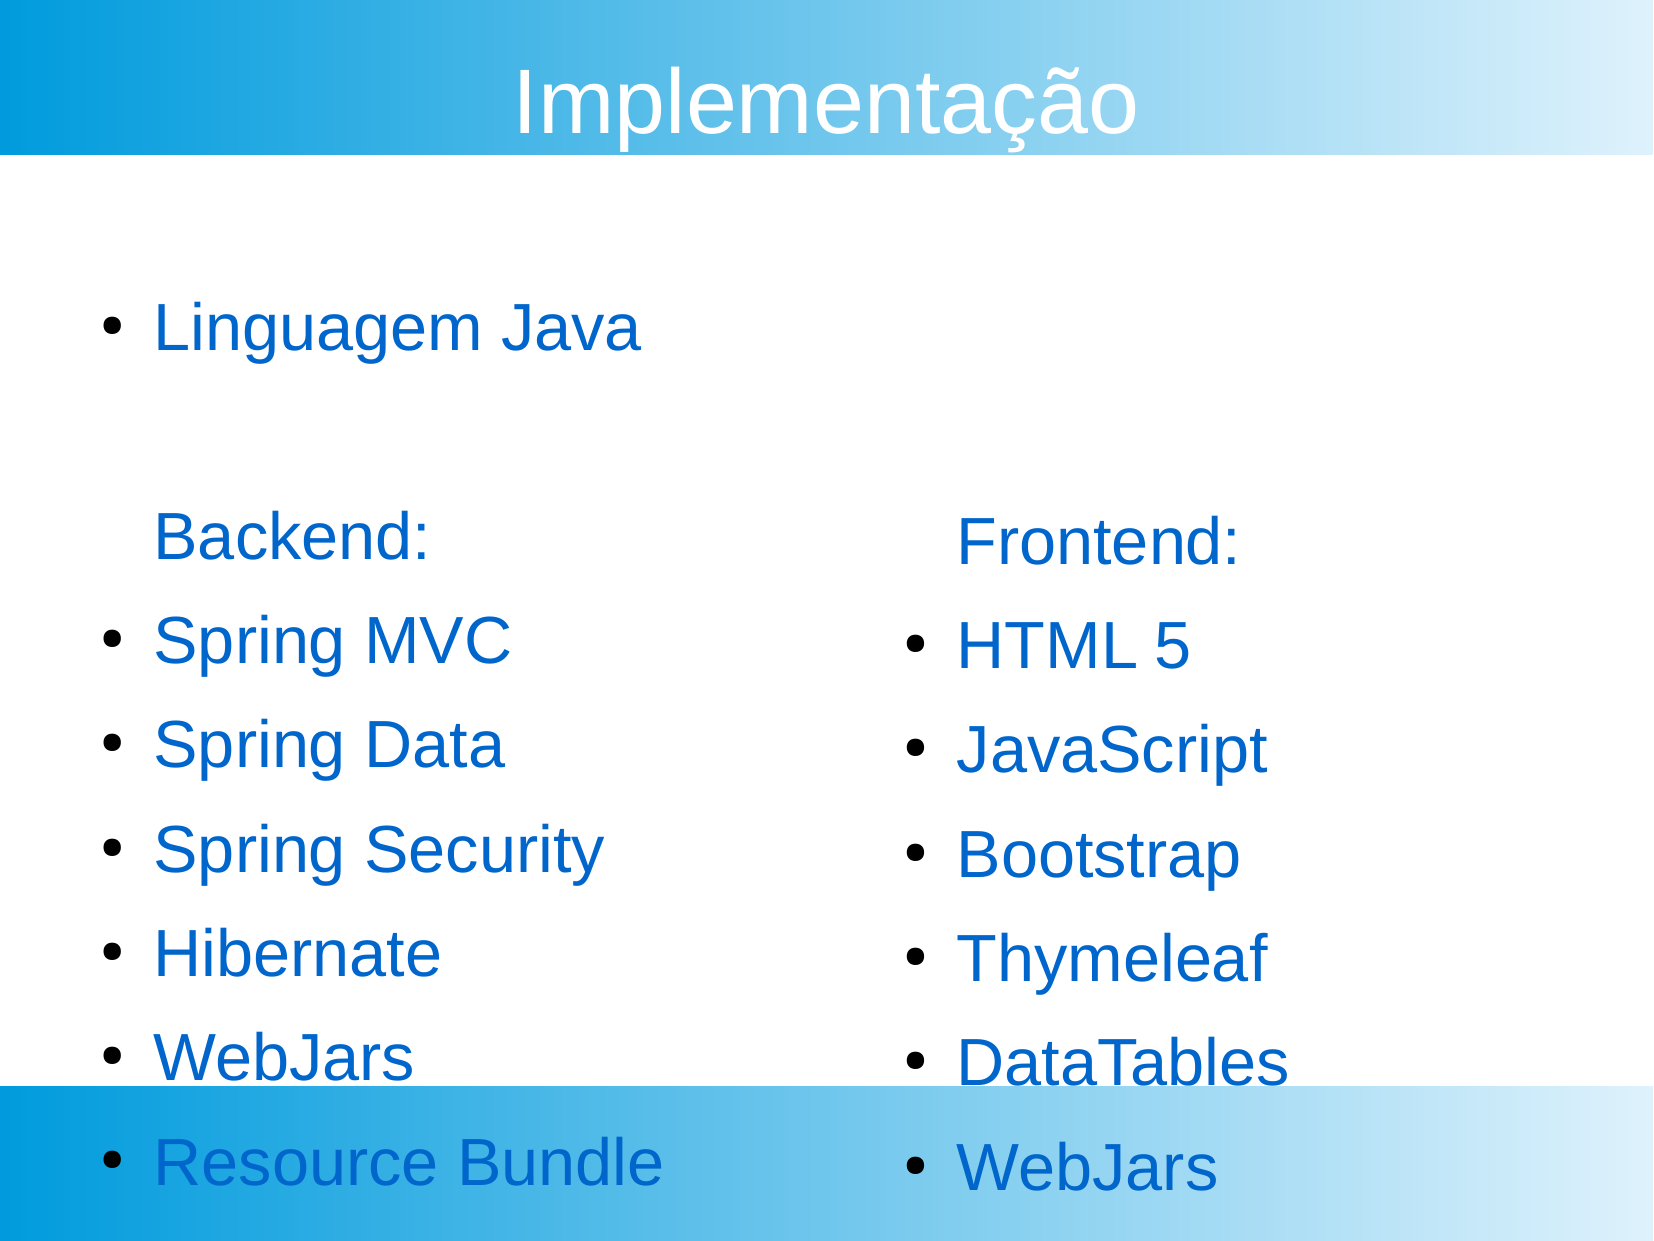

# Implementação
Linguagem Java
Backend:
Spring MVC
Spring Data
Spring Security
Hibernate
WebJars
Resource Bundle
Frontend:
HTML 5
JavaScript
Bootstrap
Thymeleaf
DataTables
WebJars